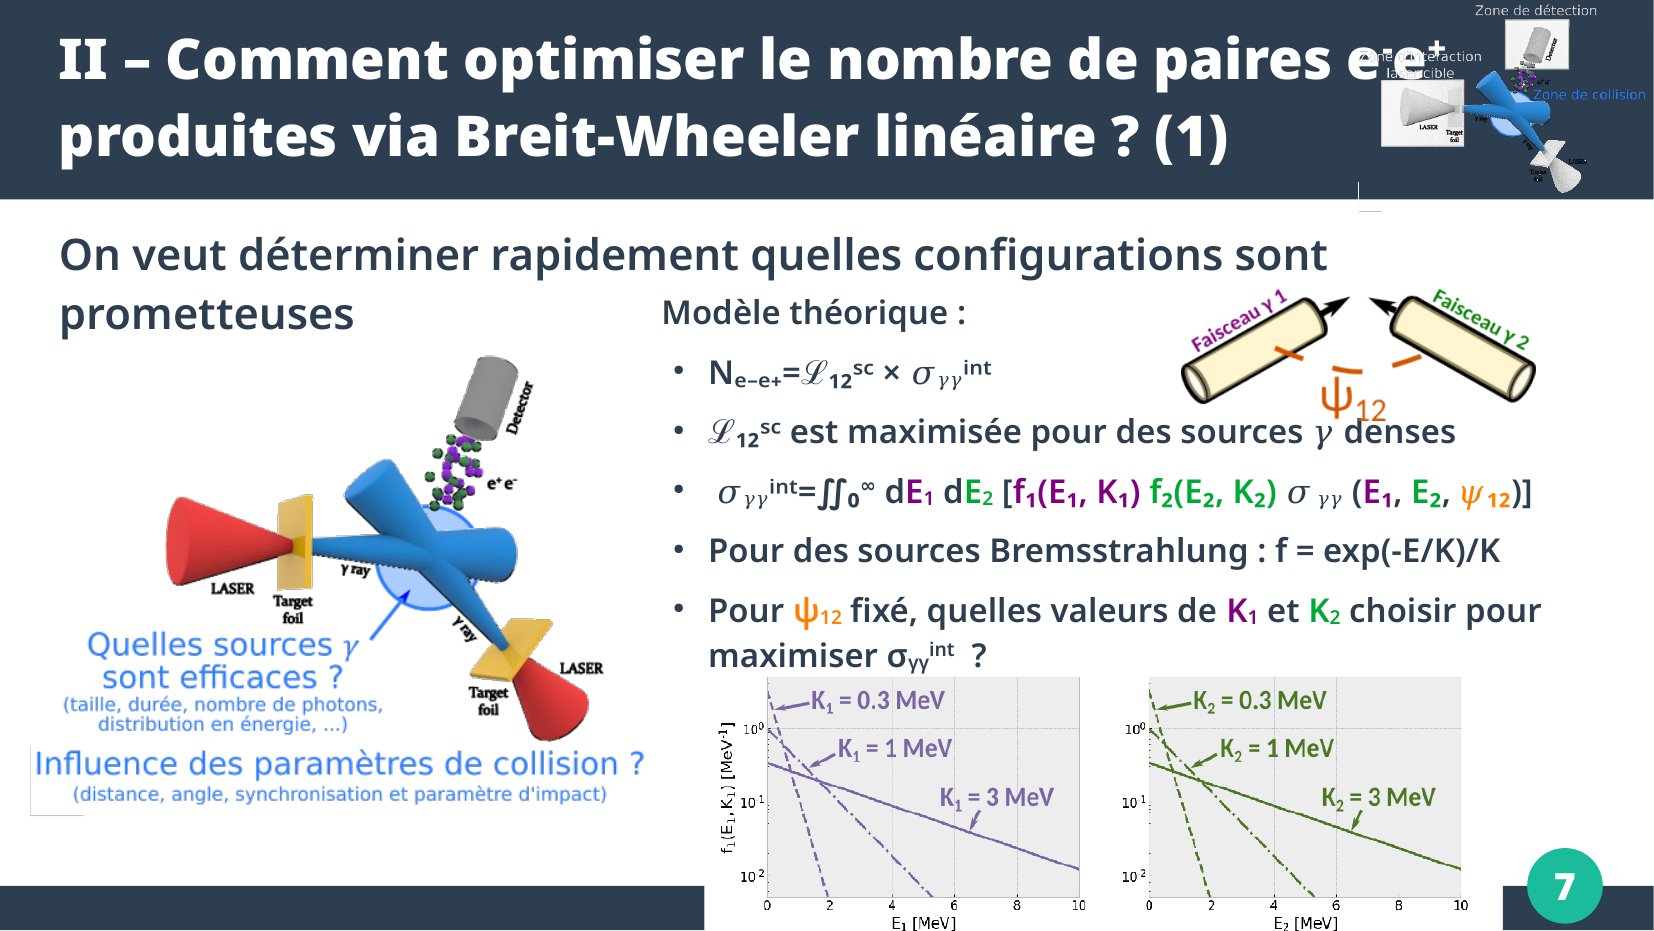

# II – Comment optimiser le nombre de paires e-e+ produites via Breit-Wheeler linéaire ? (1)
On veut déterminer rapidement quelles configurations sont prometteuses
Modèle théorique :
Nₑ₋ₑ₊=ℒ₁₂ˢᶜ × 𝜎𝛾𝛾ⁱⁿᵗ
ℒ₁₂ˢᶜ est maximisée pour des sources 𝛾 denses
 𝜎𝛾𝛾ⁱⁿᵗ=∬₀∞ dE1 dE2 [f₁(E₁, K₁) f₂(E₂, K₂) 𝜎 𝛾𝛾 (E₁, E₂, 𝜓₁₂)]
Pour des sources Bremsstrahlung : f = exp(-E/K)/K
Pour ψ12 fixé, quelles valeurs de K1 et K2 choisir pour maximiser σγγint ?